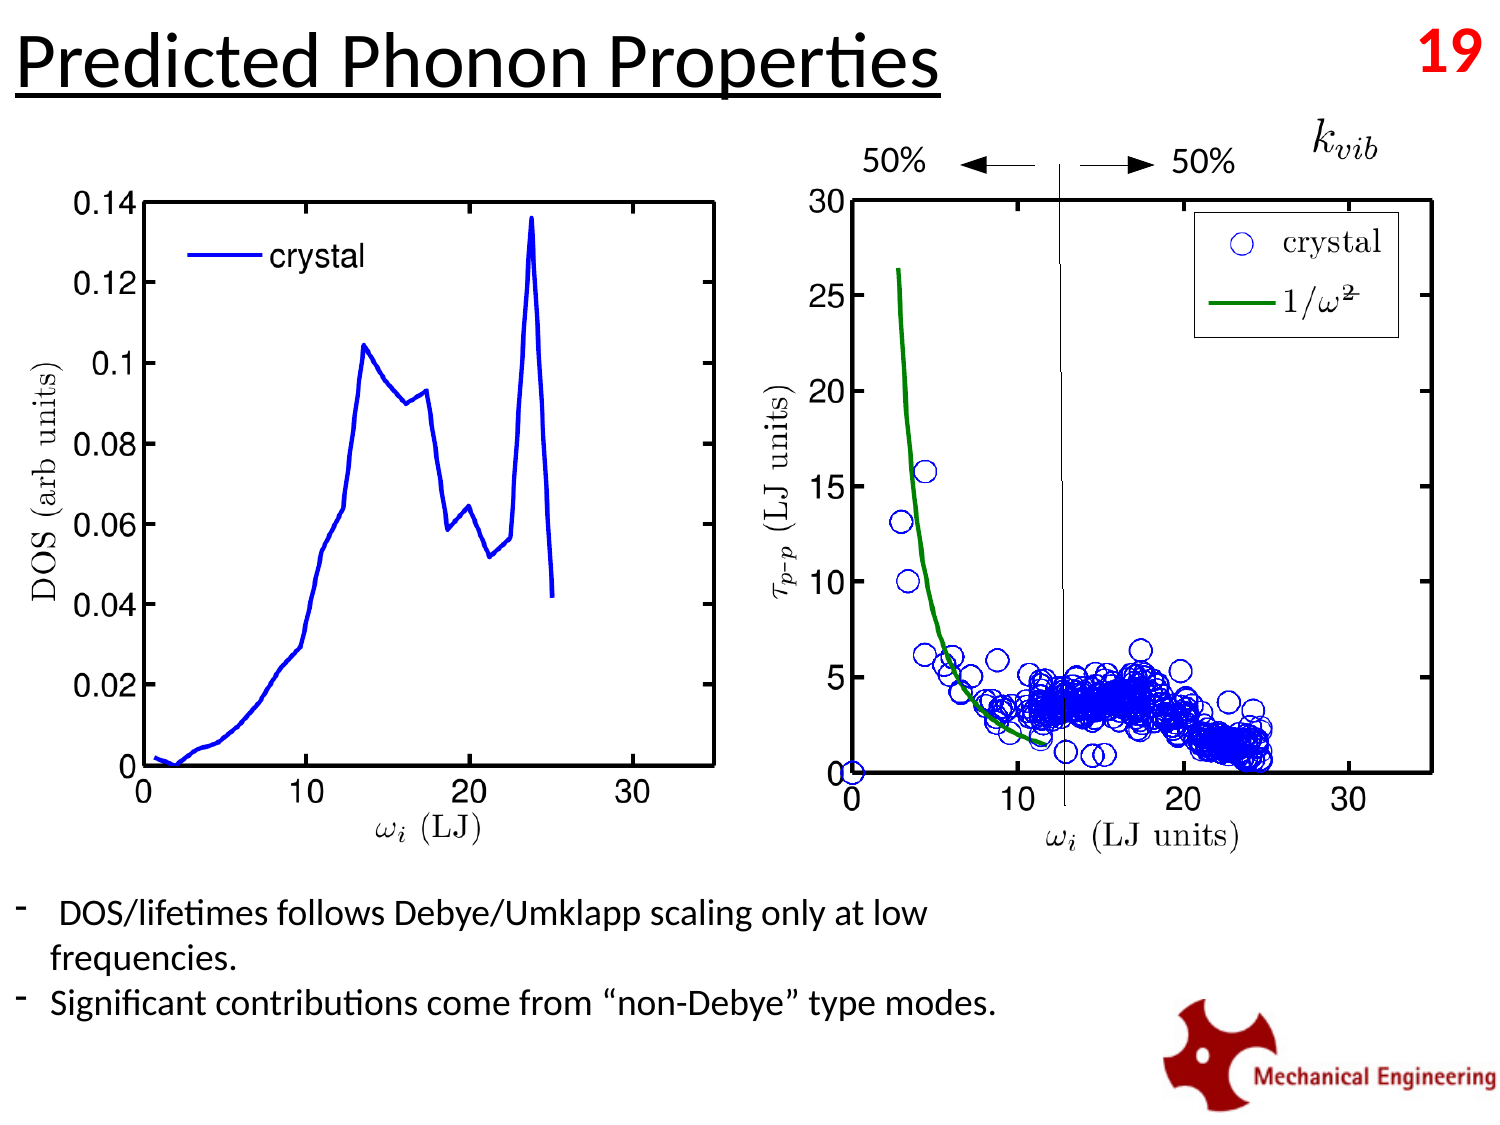

# Predicted Phonon Properties
19
50%
50%
 DOS/lifetimes follows Debye/Umklapp scaling only at low frequencies.
Significant contributions come from “non-Debye” type modes.